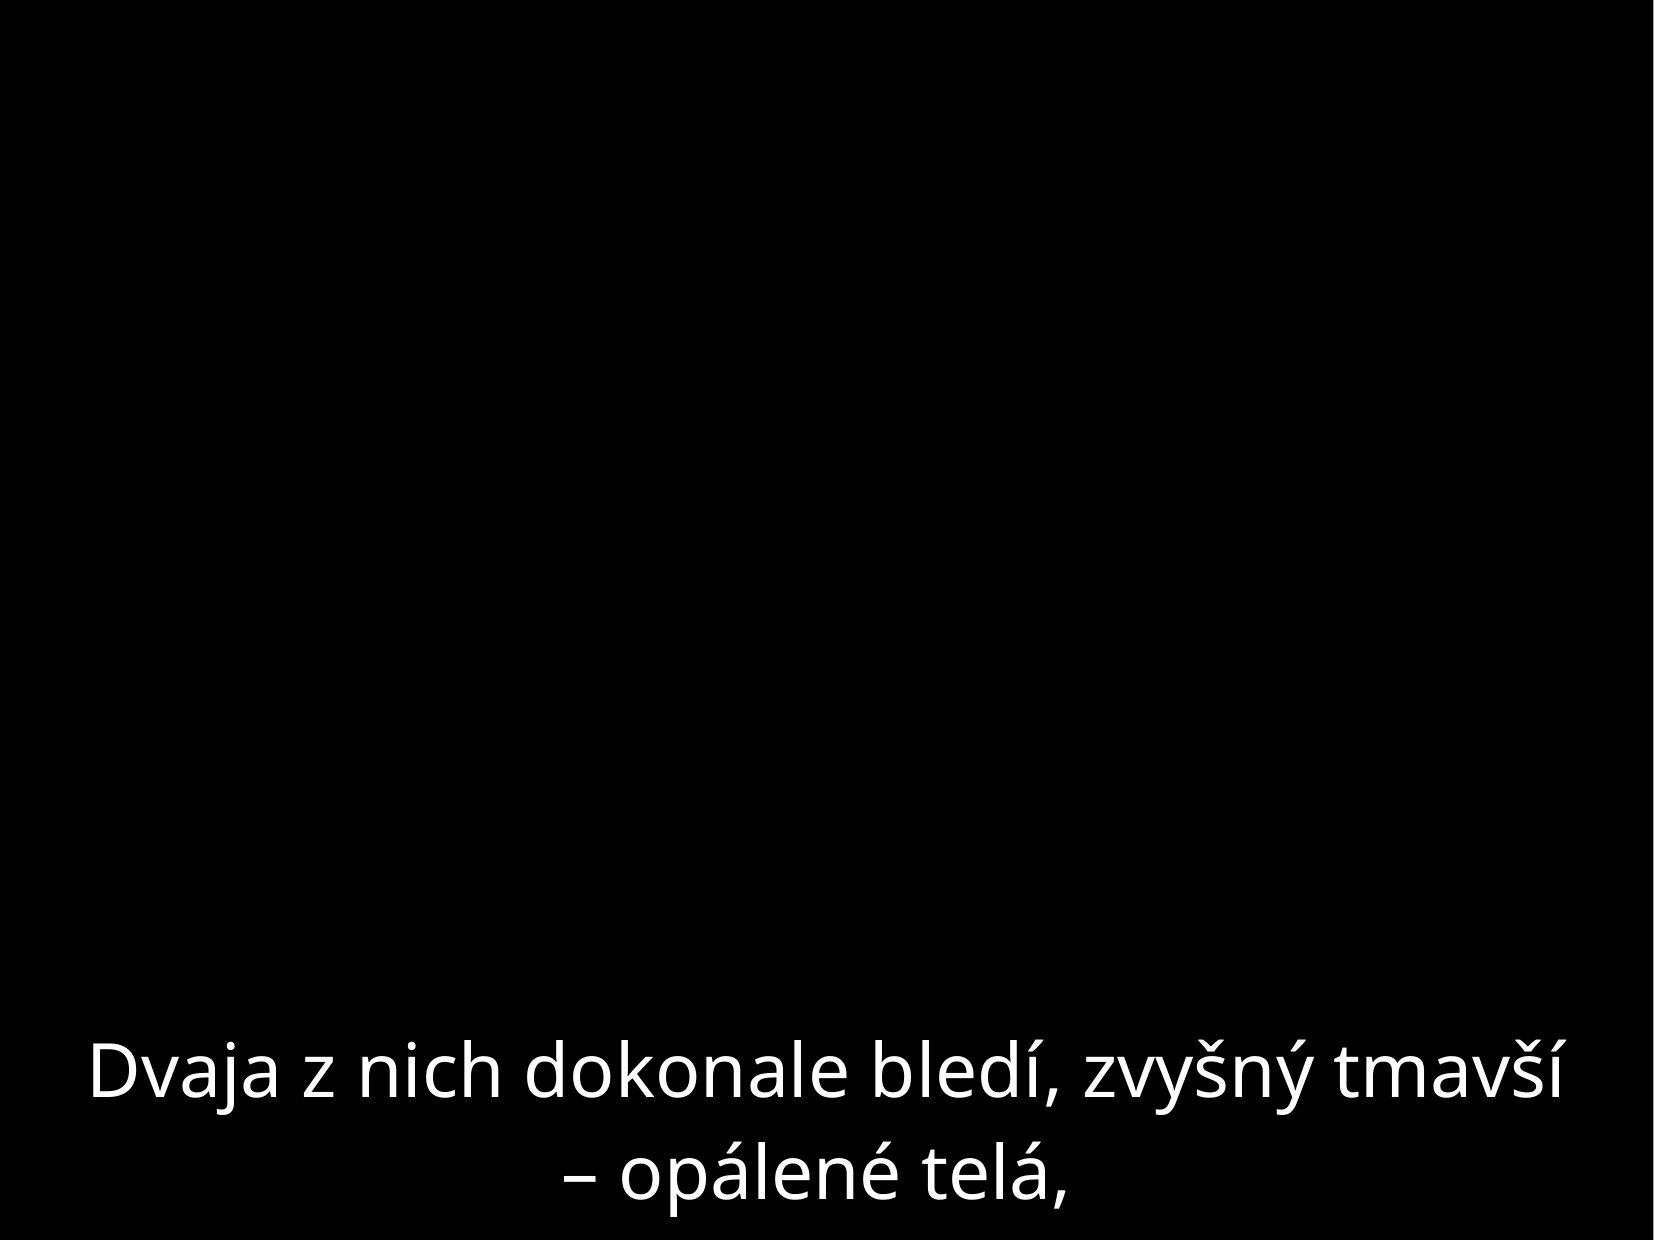

# Dvaja z nich dokonale bledí, zvyšný tmavší – opálené telá,